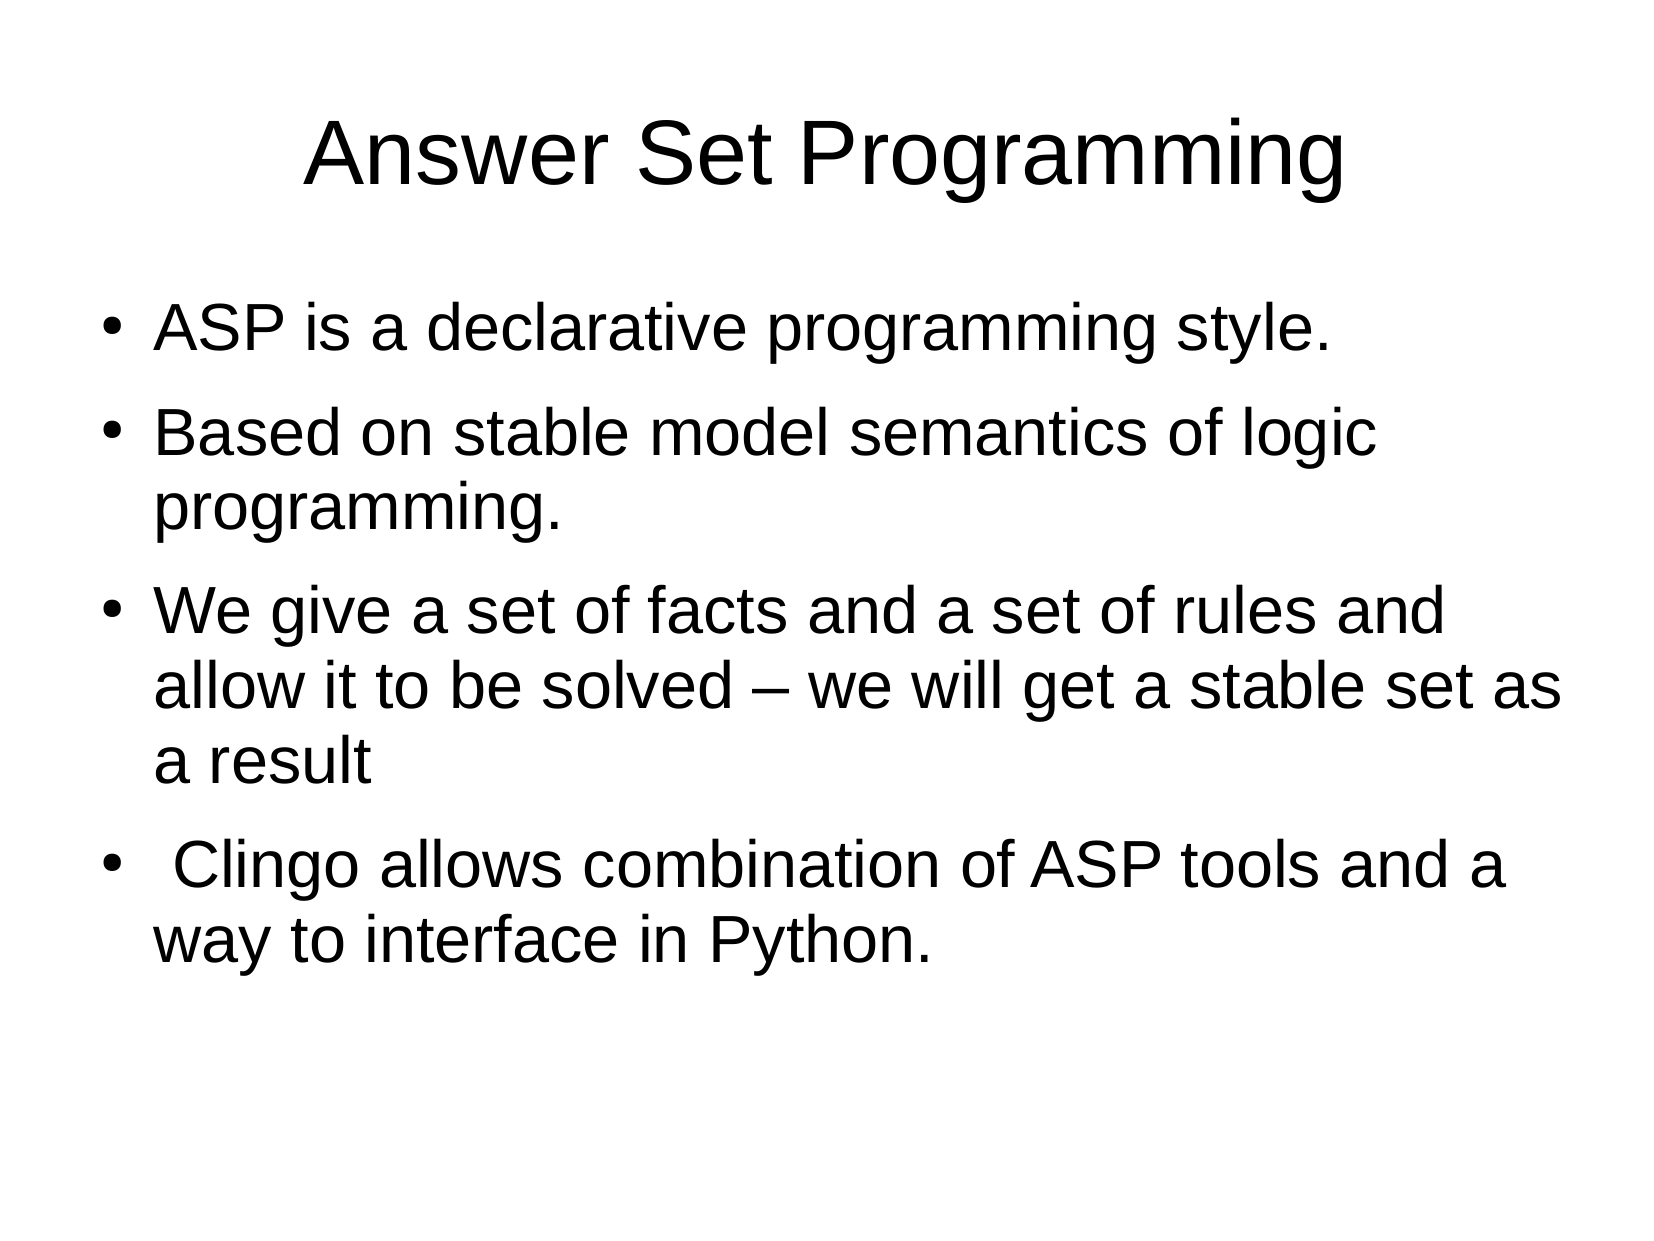

# Answer Set Programming
ASP is a declarative programming style.
Based on stable model semantics of logic programming.
We give a set of facts and a set of rules and allow it to be solved – we will get a stable set as a result
 Clingo allows combination of ASP tools and a way to interface in Python.